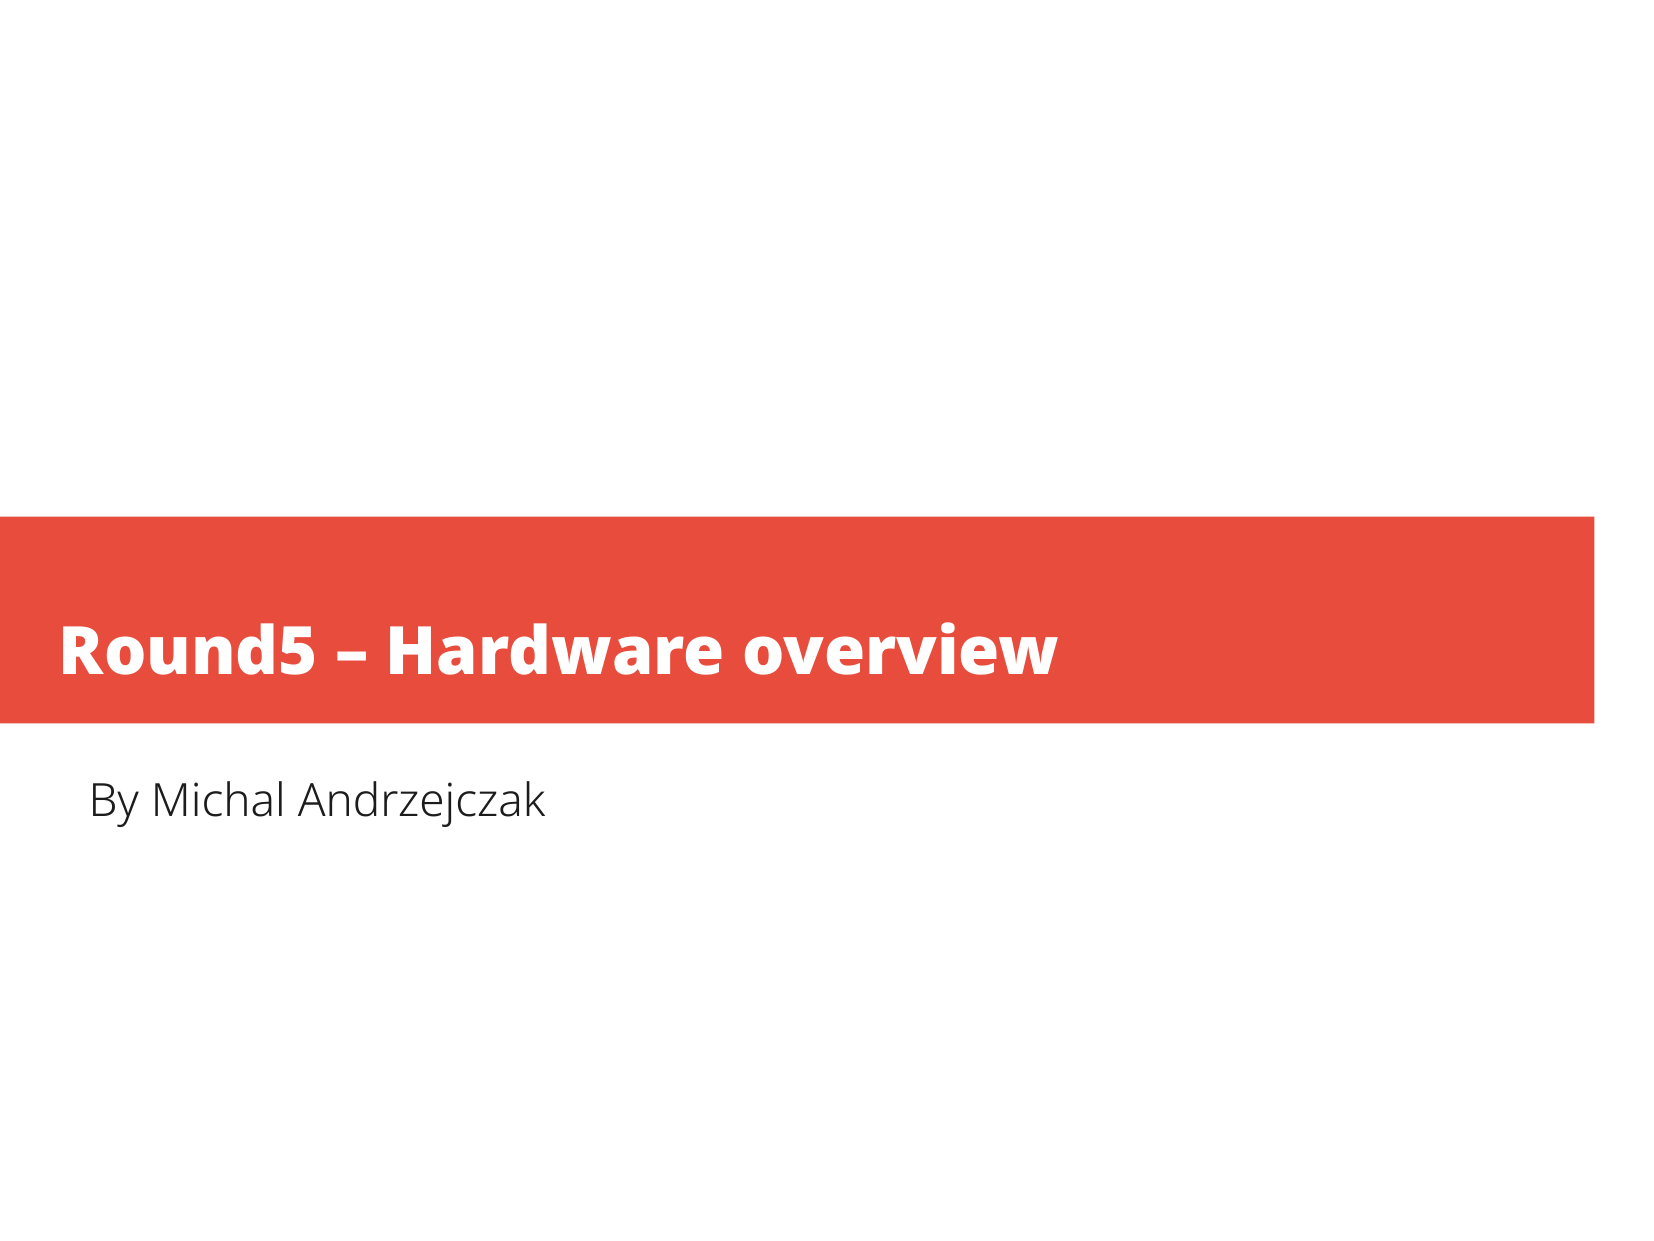

# Round5 – Hardware overview
By Michal Andrzejczak